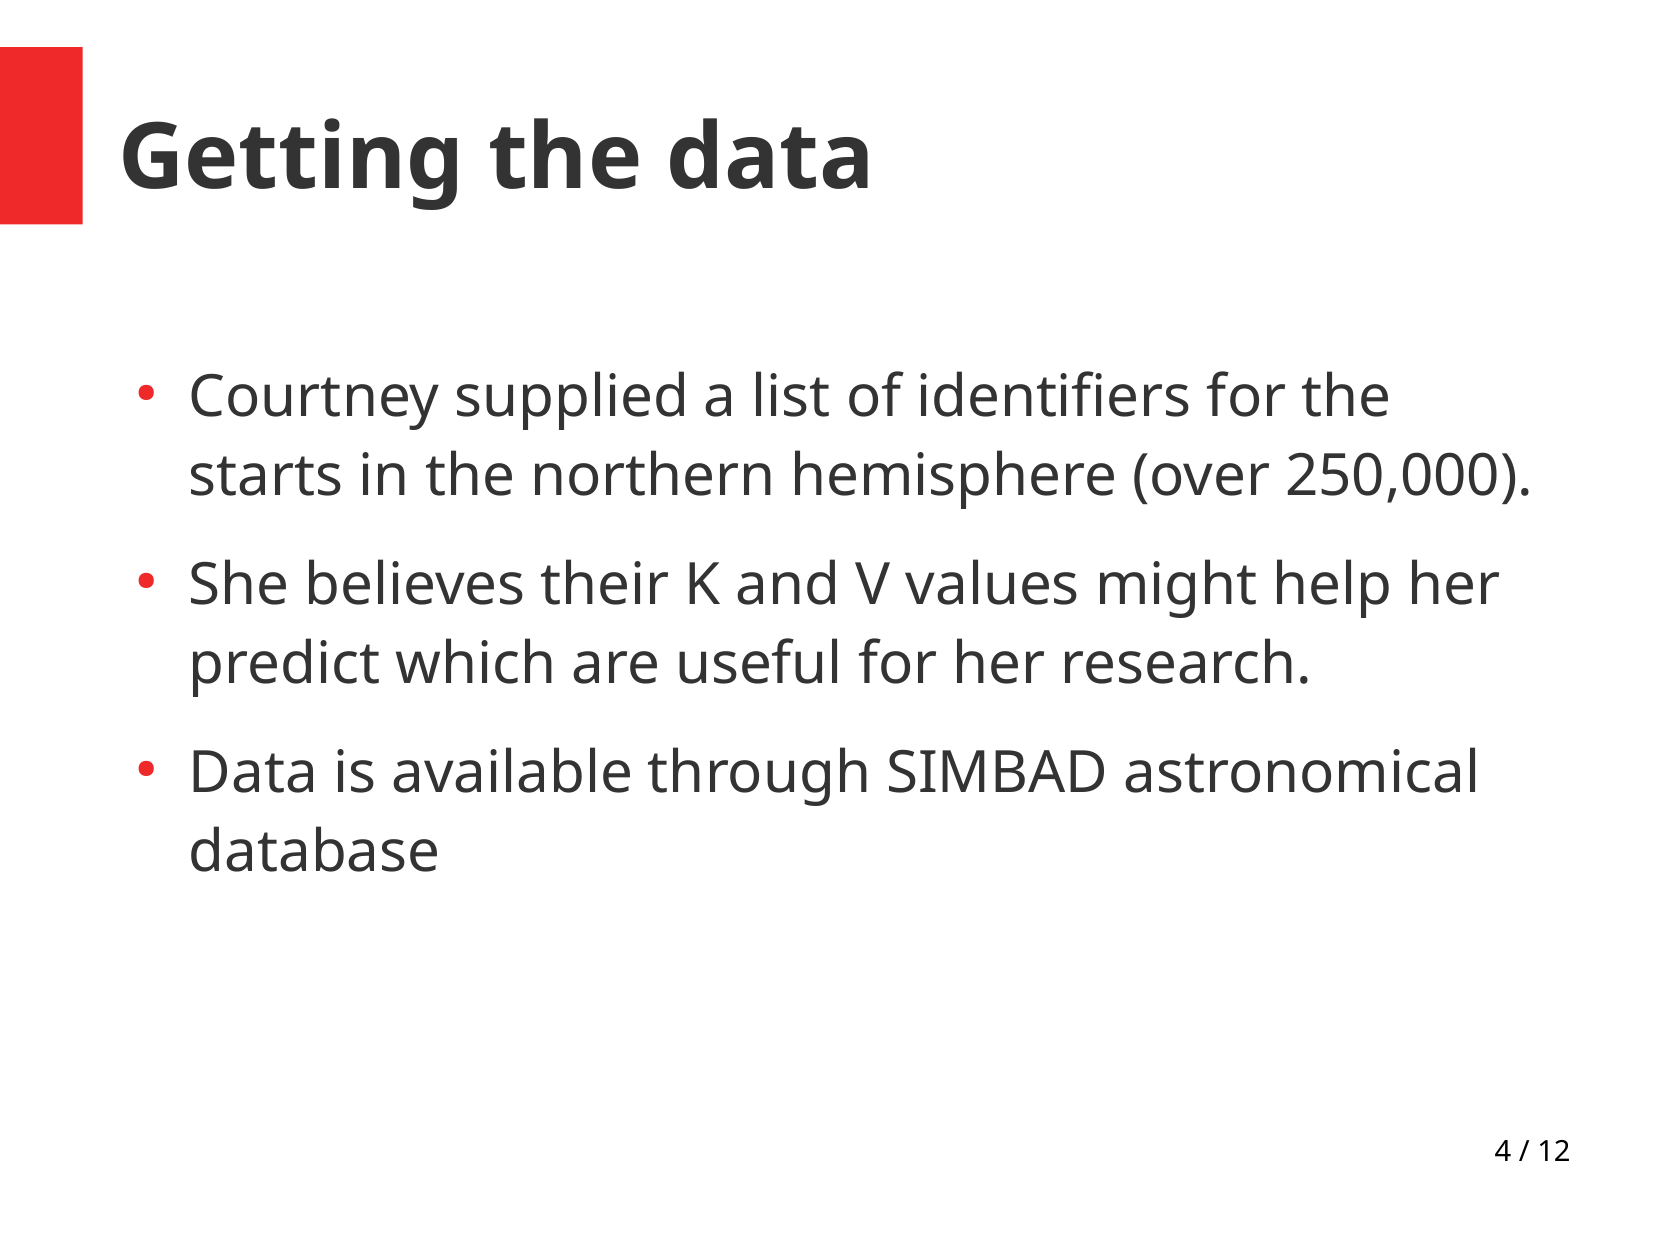

# Getting the data
Courtney supplied a list of identifiers for the starts in the northern hemisphere (over 250,000).
She believes their K and V values might help her predict which are useful for her research.
Data is available through SIMBAD astronomical database
4